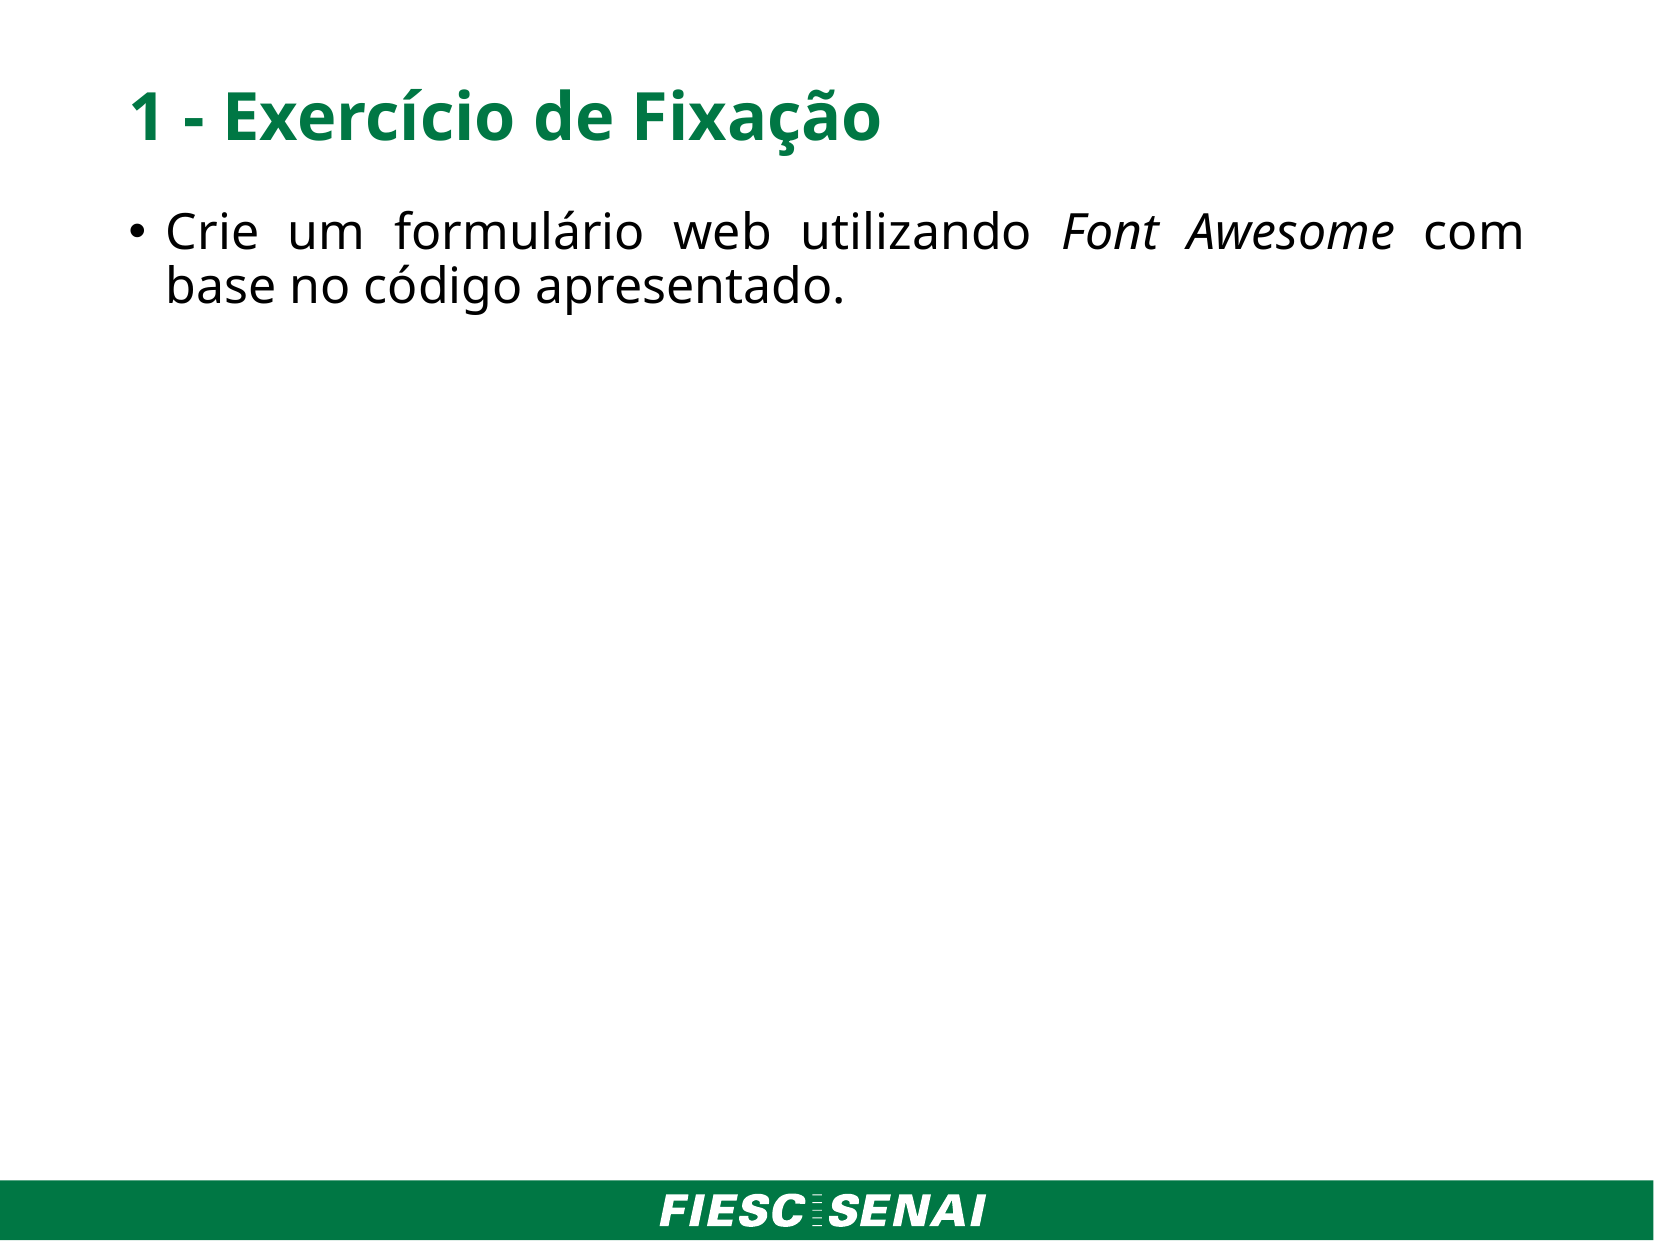

1 - Exercício de Fixação
Crie um formulário web utilizando Font Awesome com base no código apresentado.